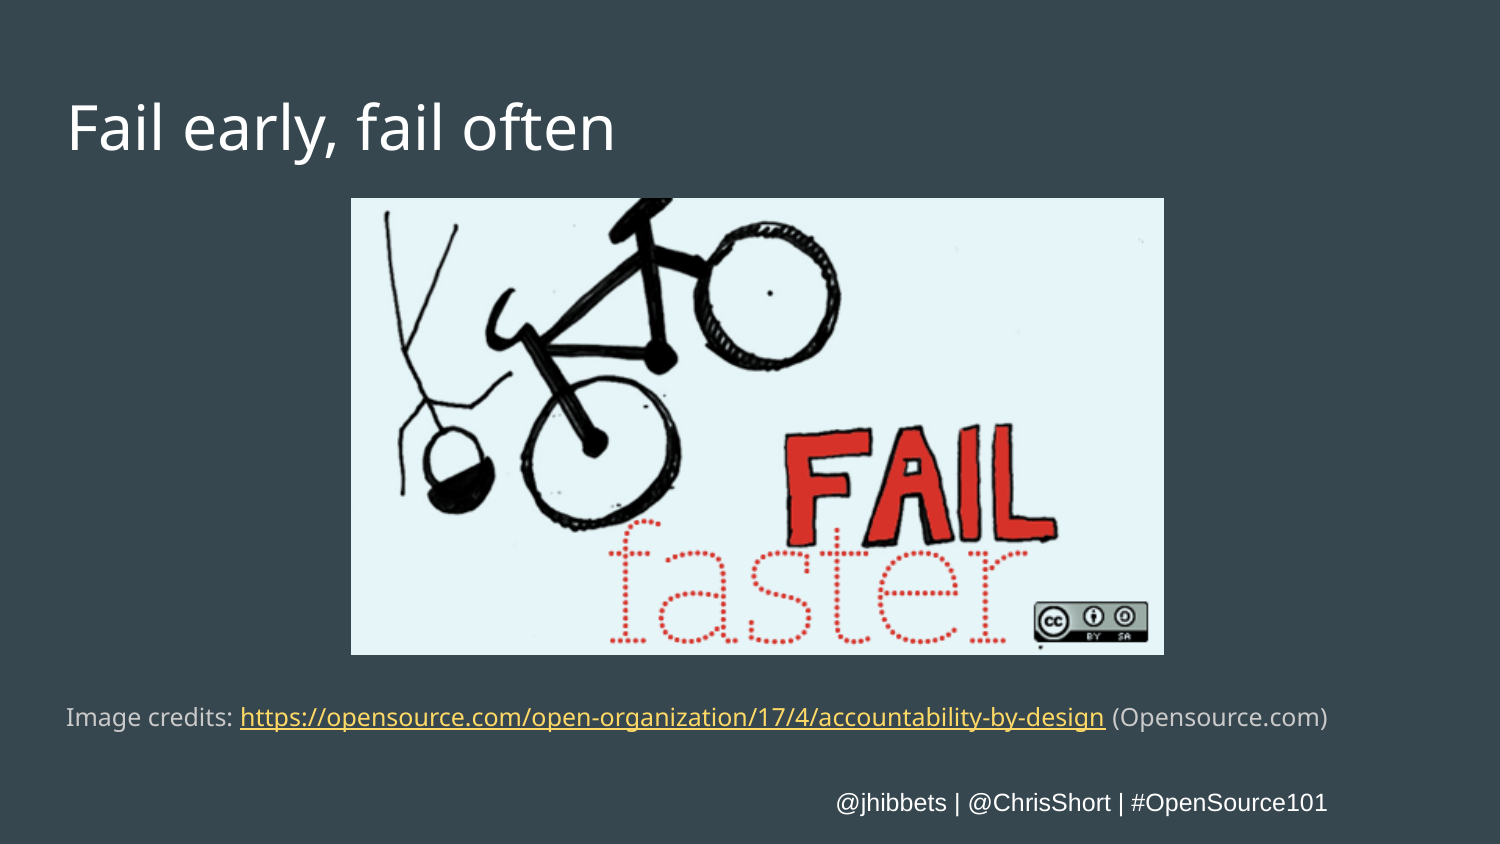

# Fail early, fail often
Image credits: https://opensource.com/open-organization/17/4/accountability-by-design (Opensource.com)